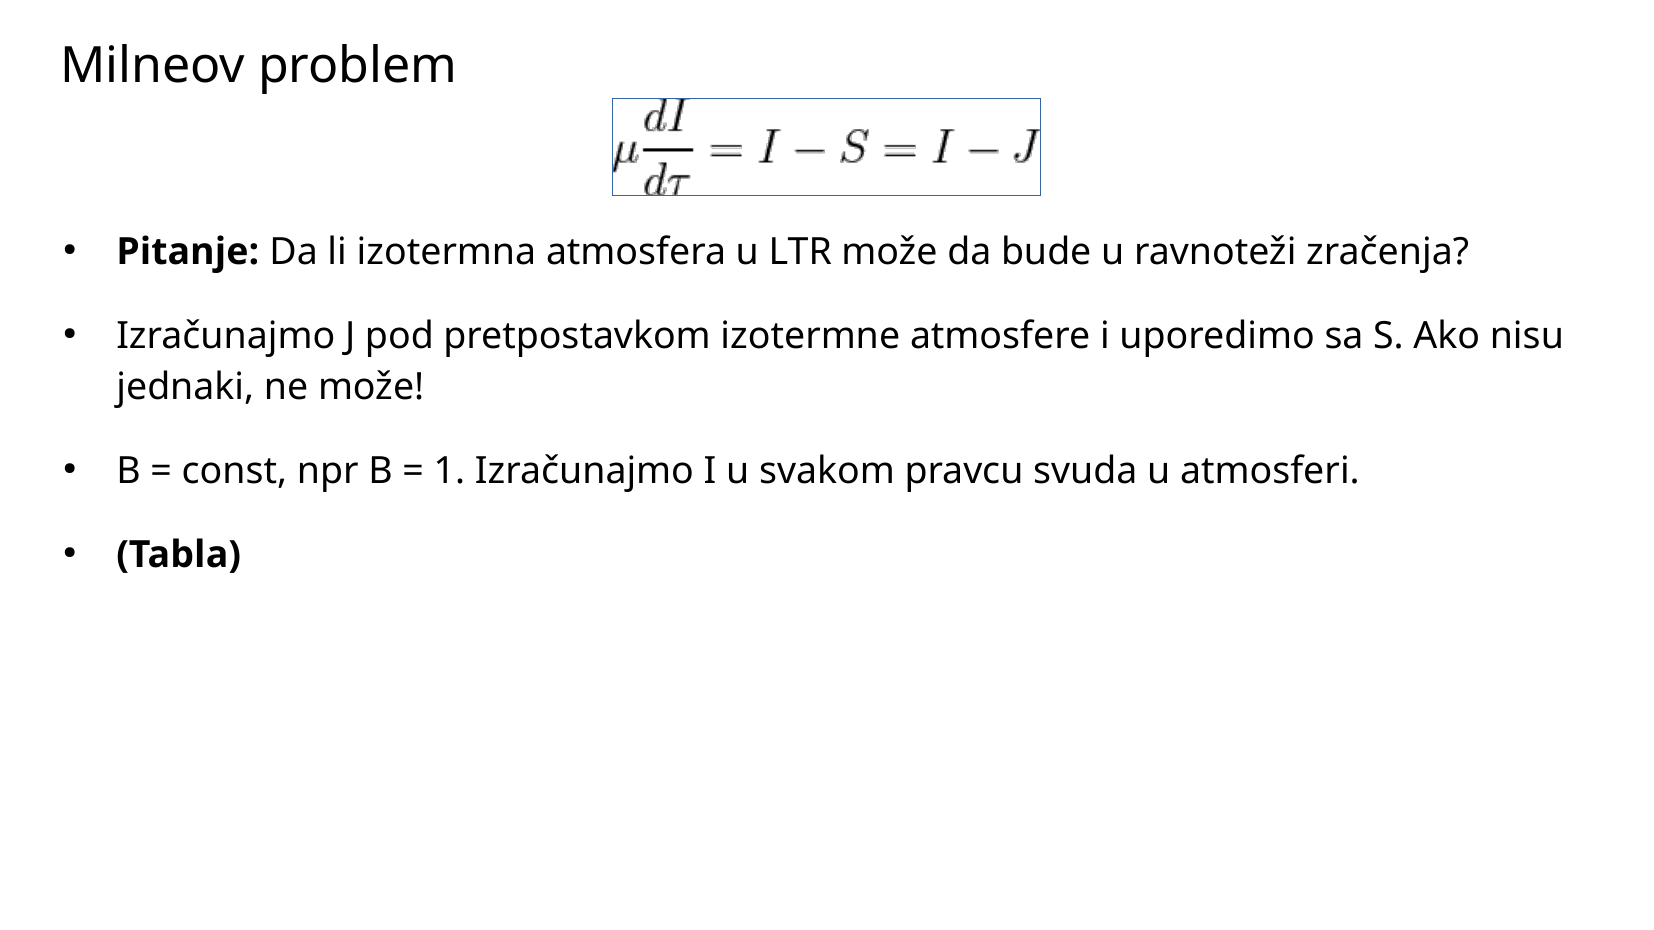

# Milneov problem
Pitanje: Da li izotermna atmosfera u LTR može da bude u ravnoteži zračenja?
Izračunajmo J pod pretpostavkom izotermne atmosfere i uporedimo sa S. Ako nisu jednaki, ne može!
B = const, npr B = 1. Izračunajmo I u svakom pravcu svuda u atmosferi.
(Tabla)